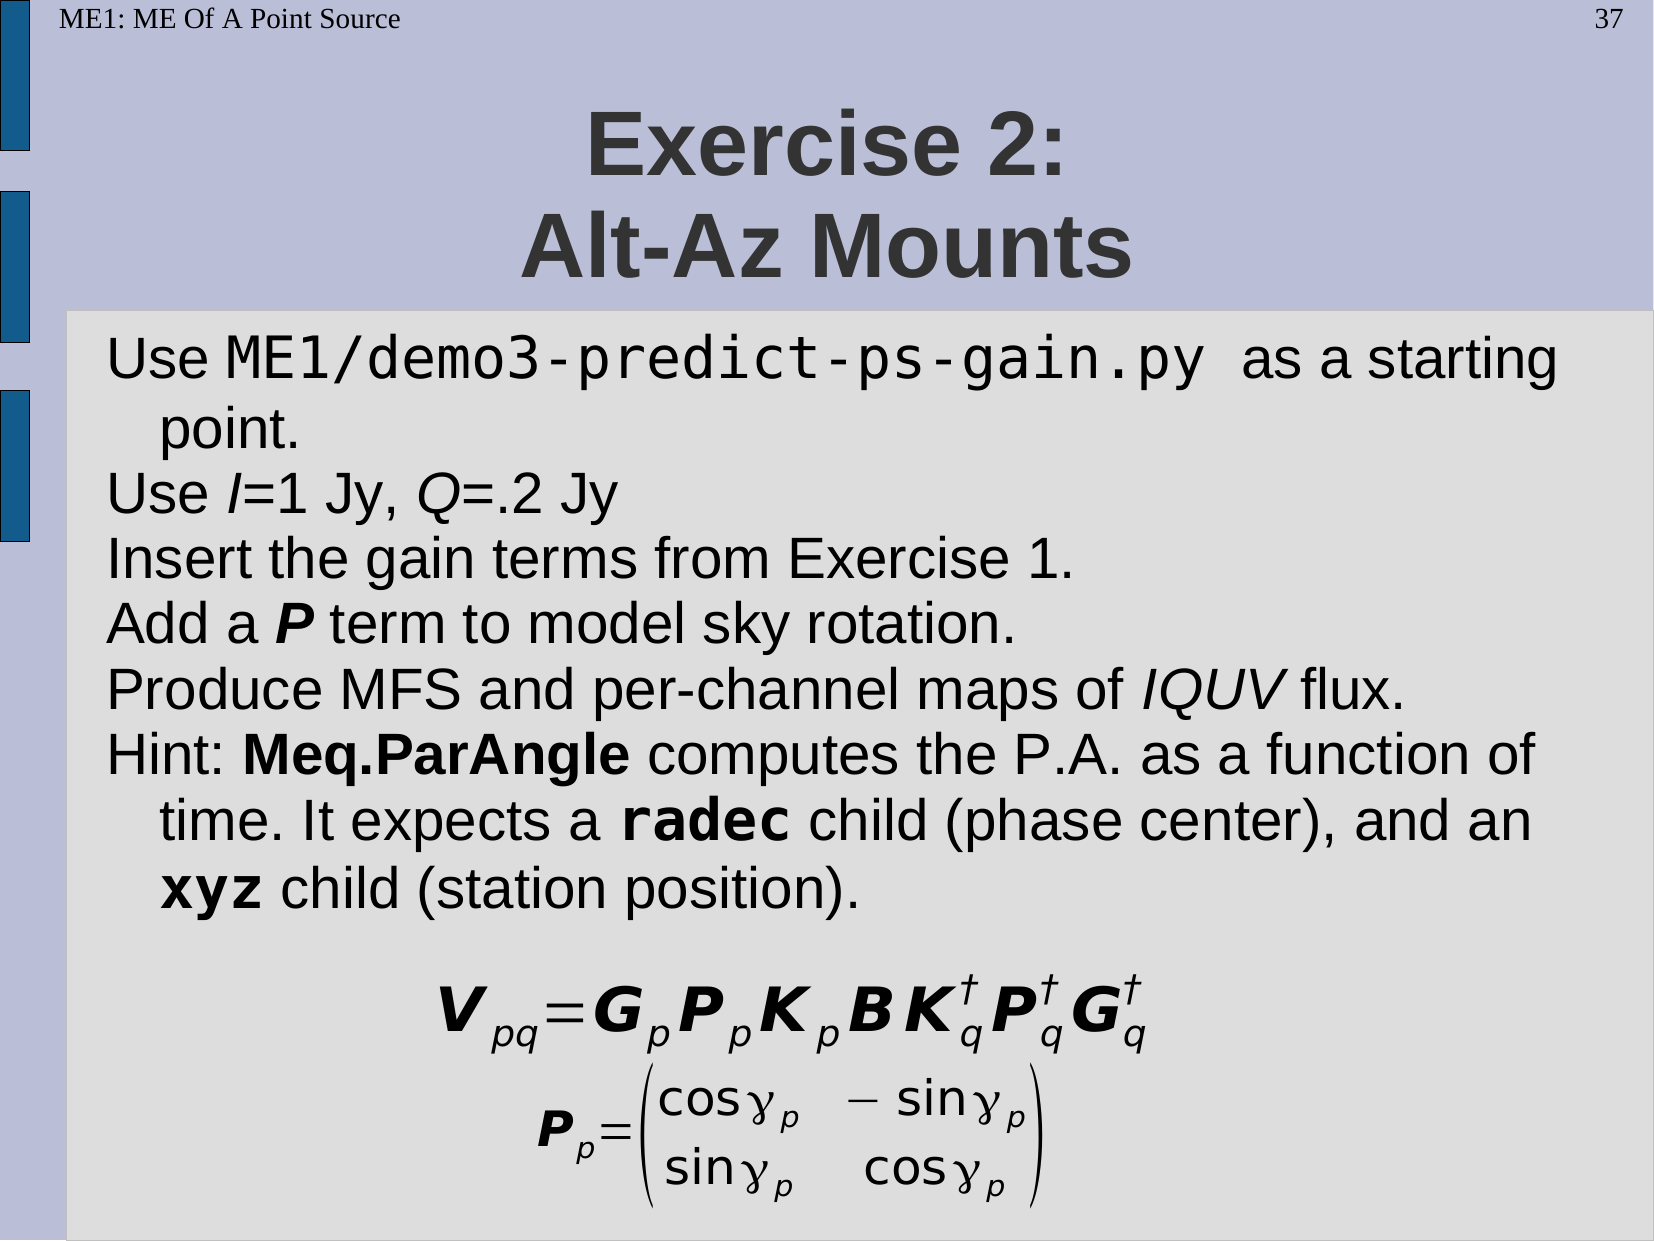

ME1: ME Of A Point Source
37
# Exercise 2: Alt-Az Mounts
Use ME1/demo3-predict-ps-gain.py as a starting point.
Use I=1 Jy, Q=.2 Jy
Insert the gain terms from Exercise 1.
Add a P term to model sky rotation.
Produce MFS and per-channel maps of IQUV flux.
Hint: Meq.ParAngle computes the P.A. as a function of time. It expects a radec child (phase center), and an xyz child (station position).